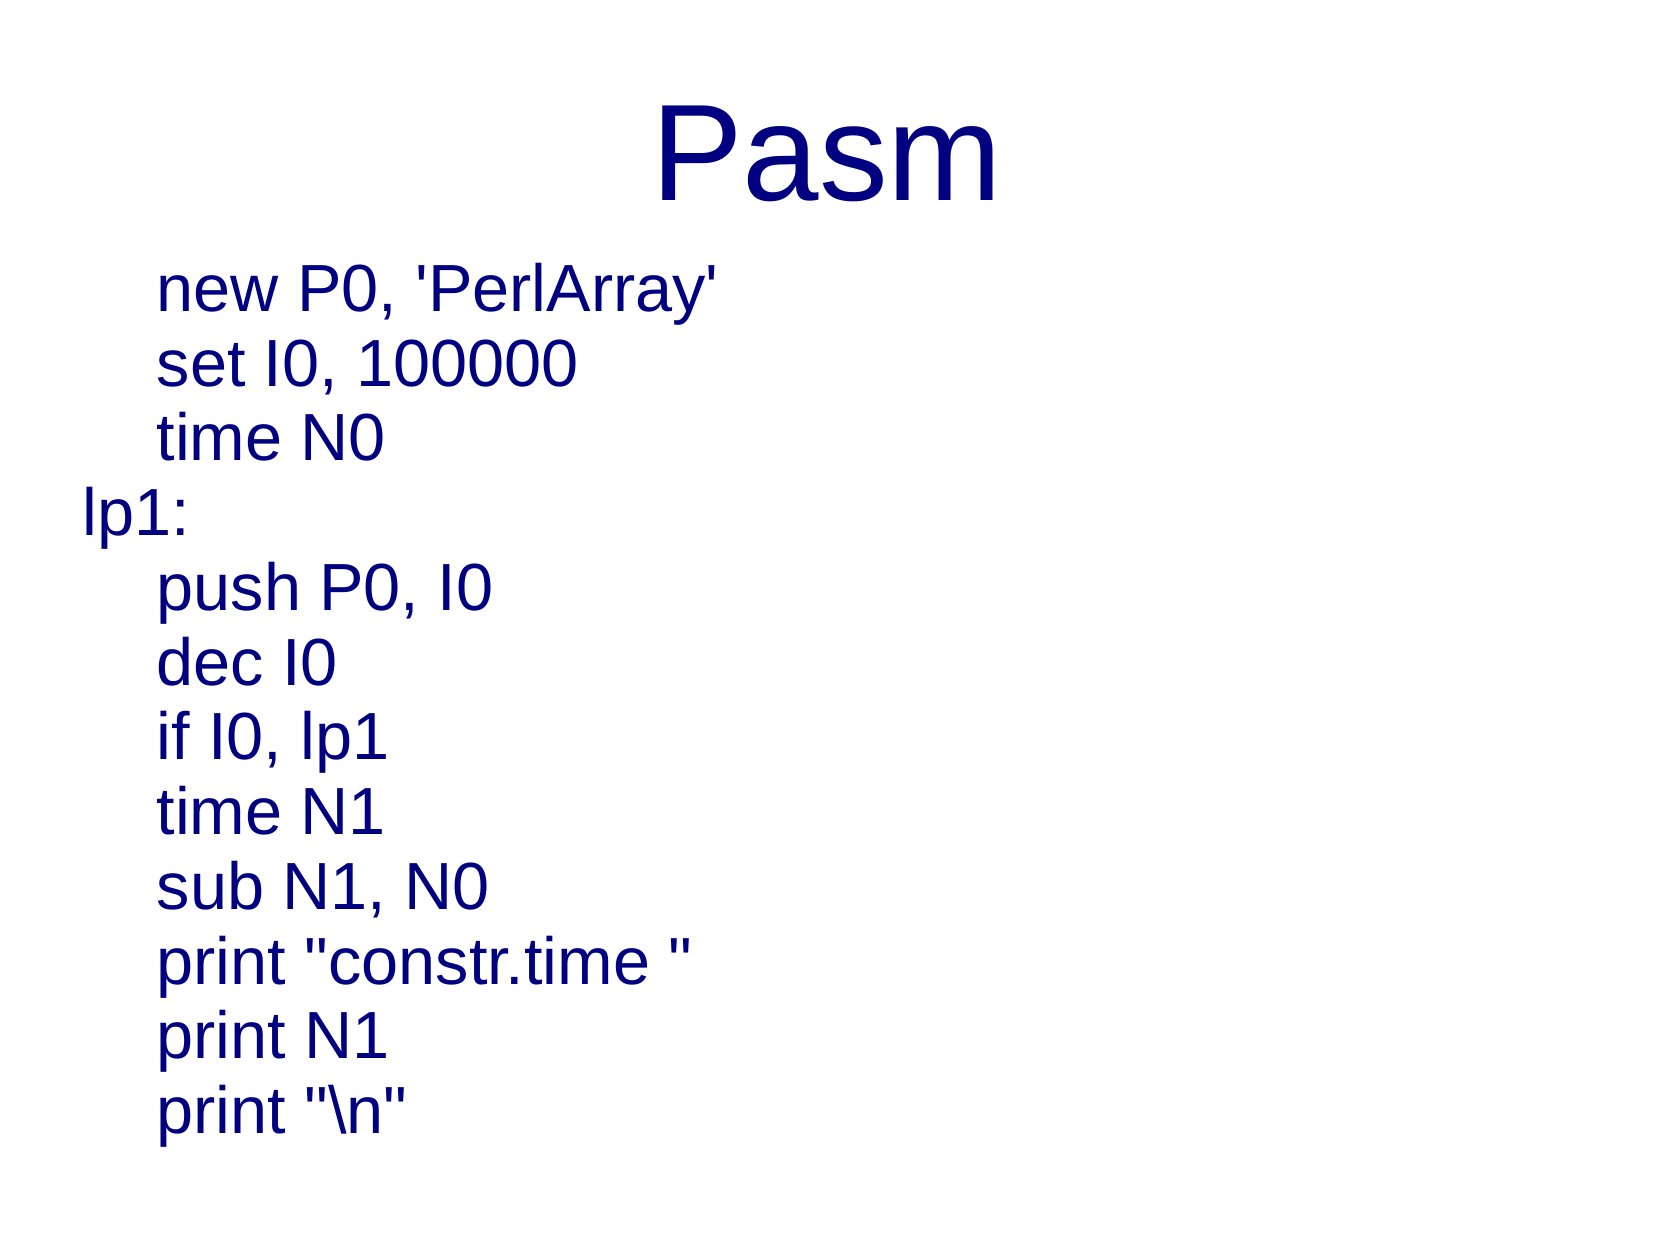

# Pasm
 new P0, 'PerlArray'
 set I0, 100000
 time N0
lp1:
 push P0, I0
 dec I0
 if I0, lp1
 time N1
 sub N1, N0
 print "constr.time "
 print N1
 print "\n"